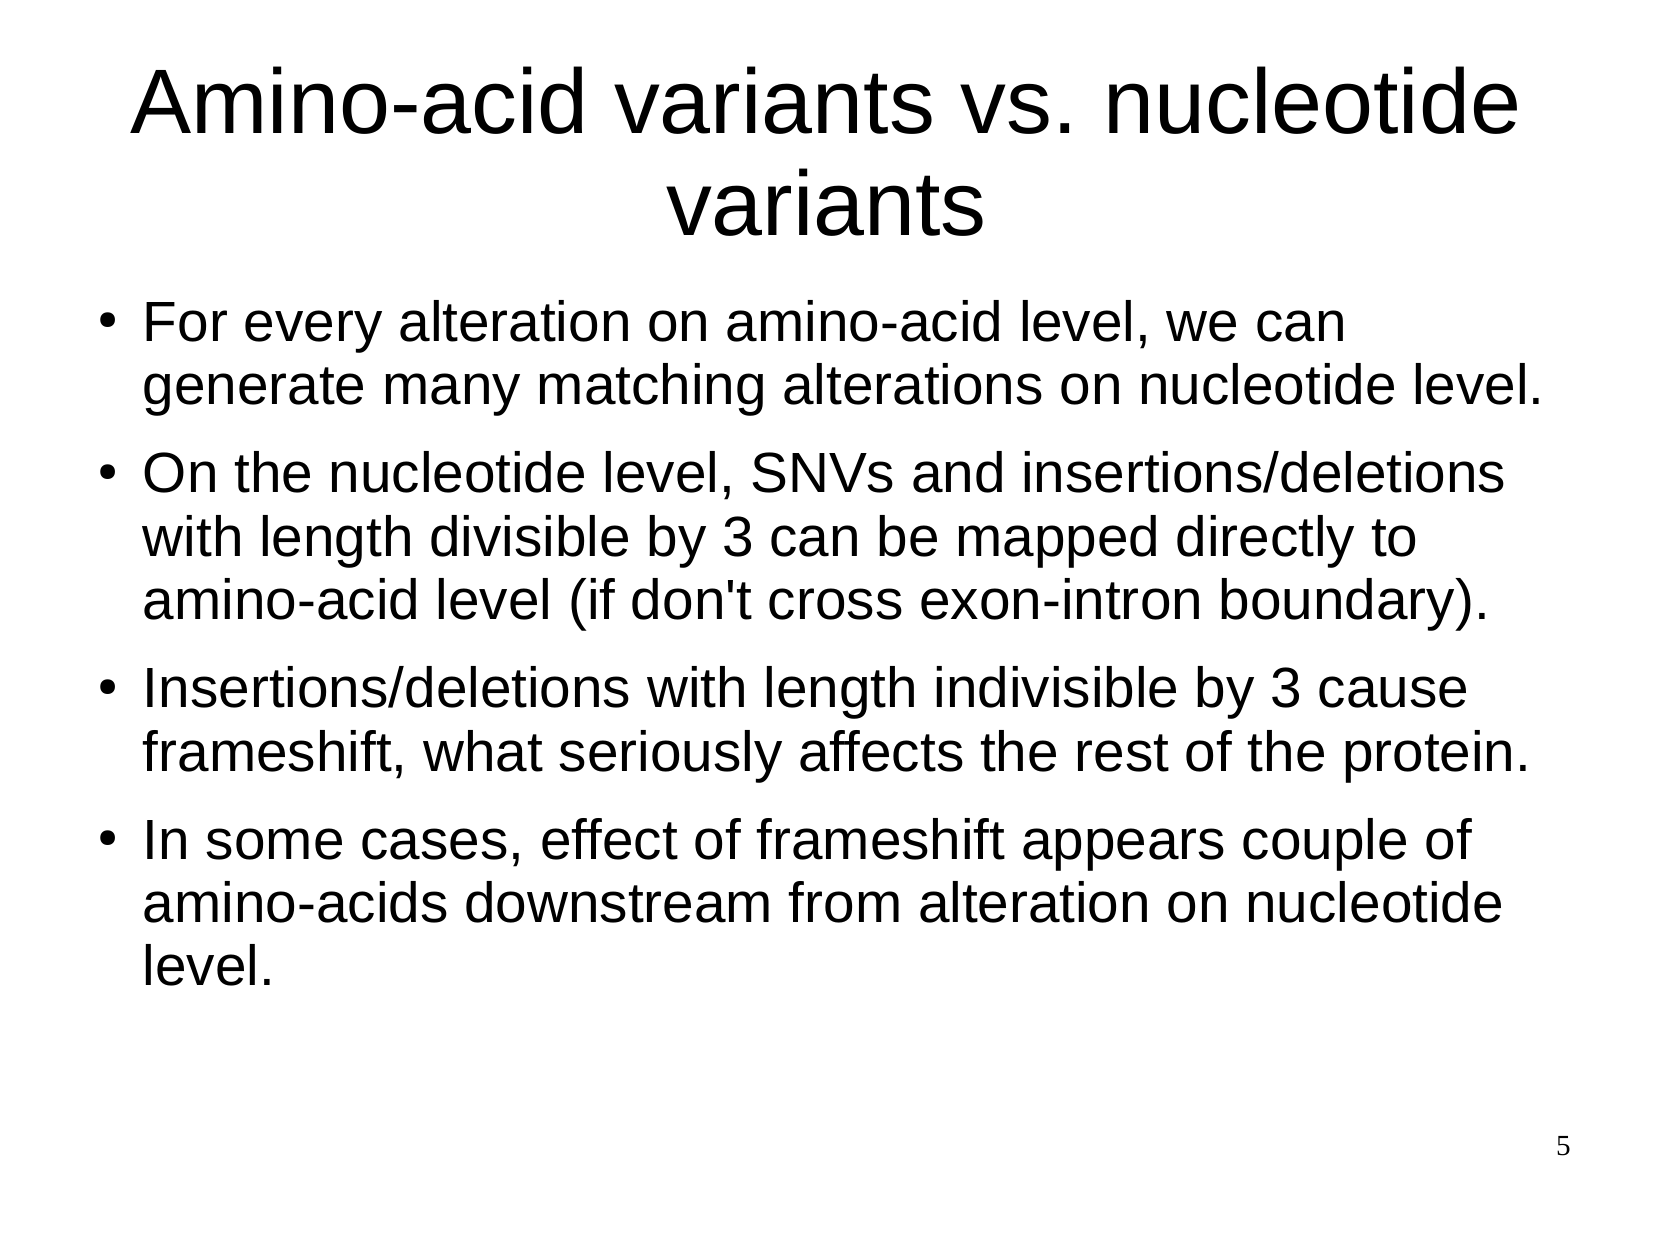

# Amino-acid variants vs. nucleotide variants
For every alteration on amino-acid level, we can generate many matching alterations on nucleotide level.
On the nucleotide level, SNVs and insertions/deletions with length divisible by 3 can be mapped directly to amino-acid level (if don't cross exon-intron boundary).
Insertions/deletions with length indivisible by 3 cause frameshift, what seriously affects the rest of the protein.
In some cases, effect of frameshift appears couple of amino-acids downstream from alteration on nucleotide level.
5